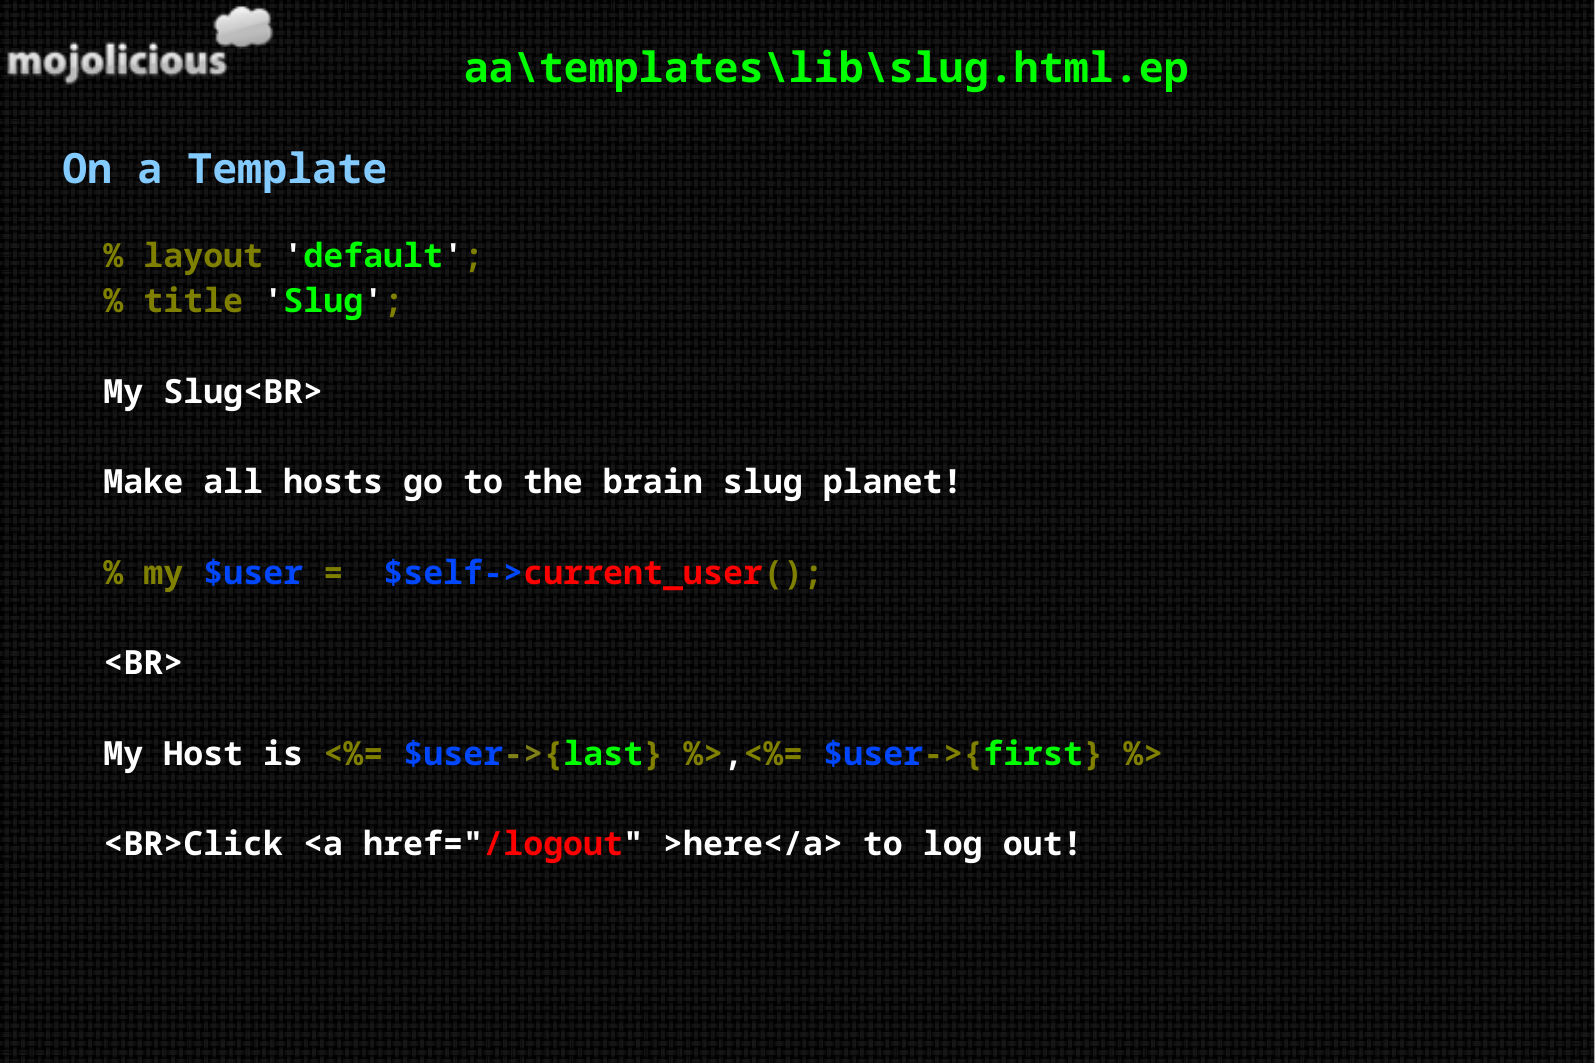

aa\templates\lib\slug.html.ep
On a Template
% layout 'default';
% title 'Slug';
My Slug<BR>
Make all hosts go to the brain slug planet!
% my $user = $self->current_user();
<BR>
My Host is <%= $user->{last} %>,<%= $user->{first} %>
<BR>Click <a href="/logout" >here</a> to log out!